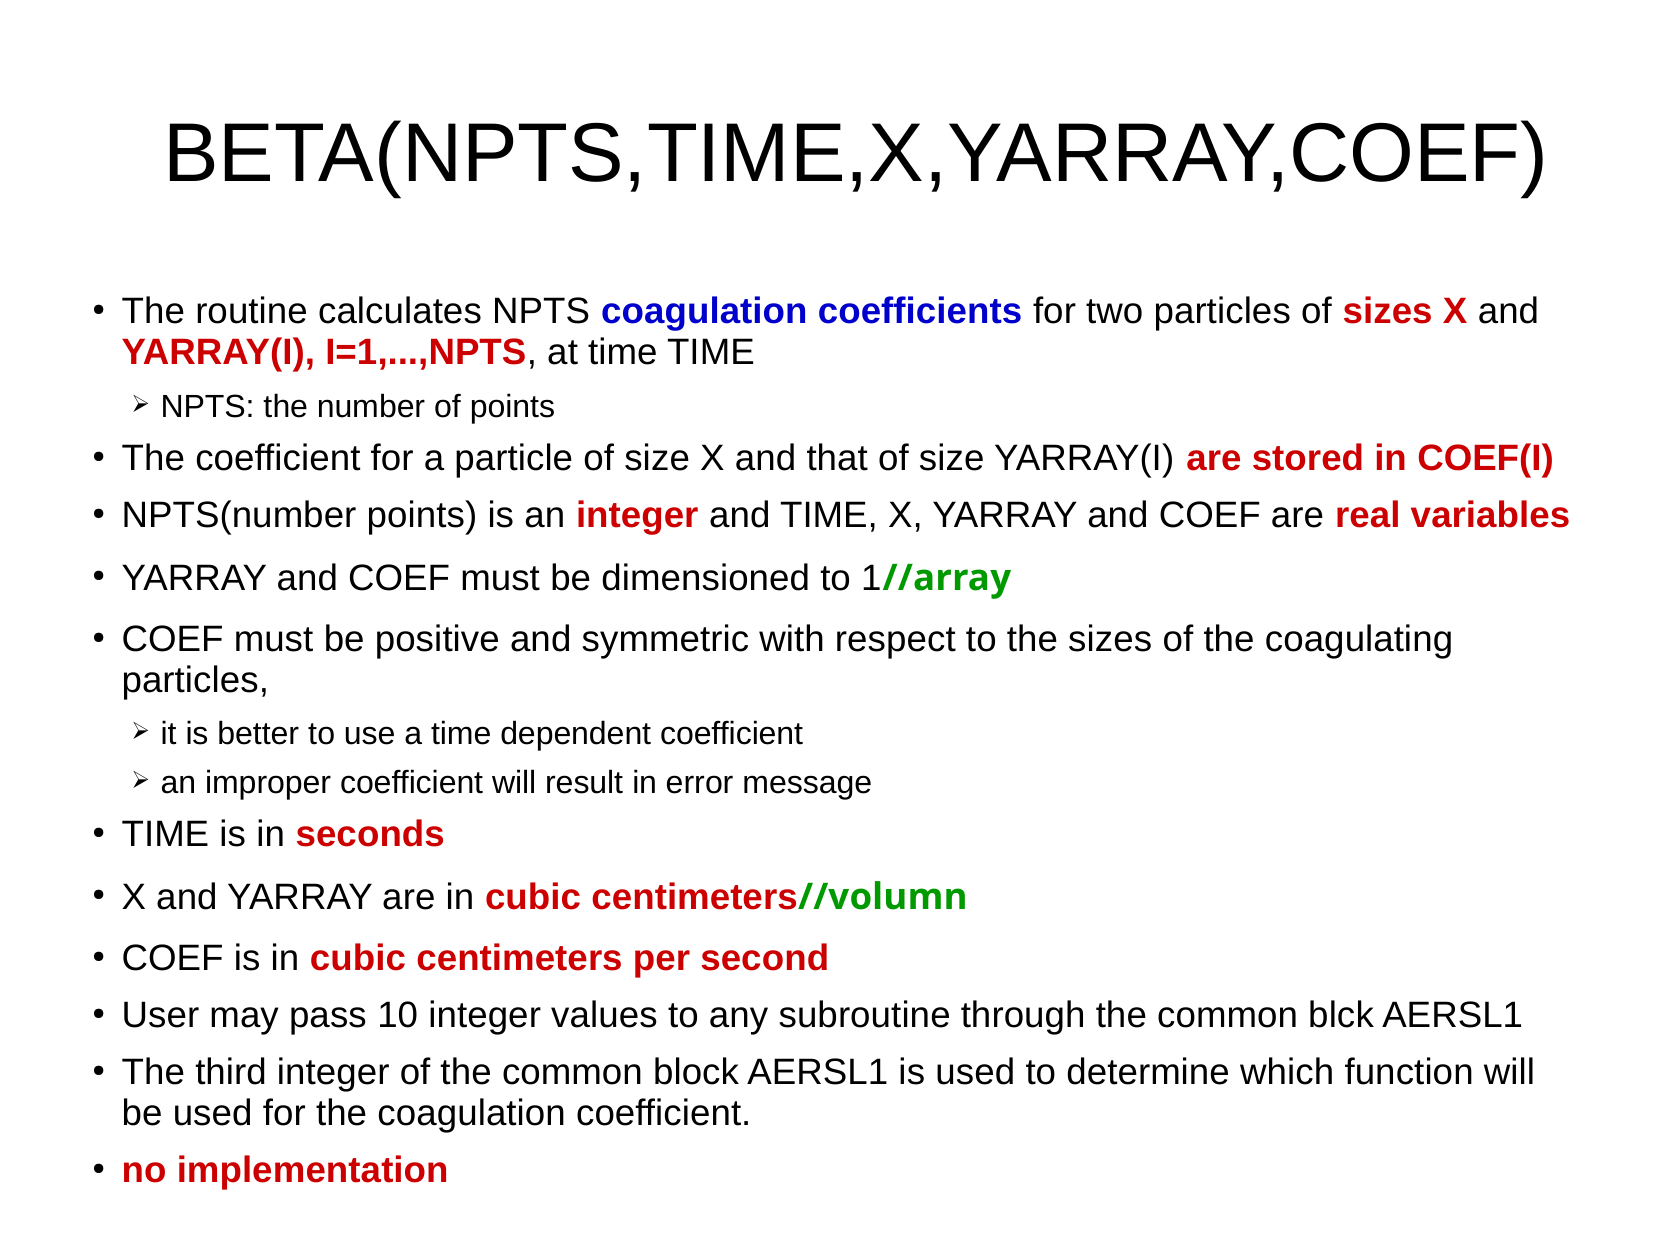

# BETA(NPTS,TIME,X,YARRAY,COEF)
The routine calculates NPTS coagulation coefficients for two particles of sizes X and YARRAY(I), I=1,...,NPTS, at time TIME
NPTS: the number of points
The coefficient for a particle of size X and that of size YARRAY(I) are stored in COEF(I)
NPTS(number points) is an integer and TIME, X, YARRAY and COEF are real variables
YARRAY and COEF must be dimensioned to 1//array
COEF must be positive and symmetric with respect to the sizes of the coagulating particles,
it is better to use a time dependent coefficient
an improper coefficient will result in error message
TIME is in seconds
X and YARRAY are in cubic centimeters//volumn
COEF is in cubic centimeters per second
User may pass 10 integer values to any subroutine through the common blck AERSL1
The third integer of the common block AERSL1 is used to determine which function will be used for the coagulation coefficient.
no implementation